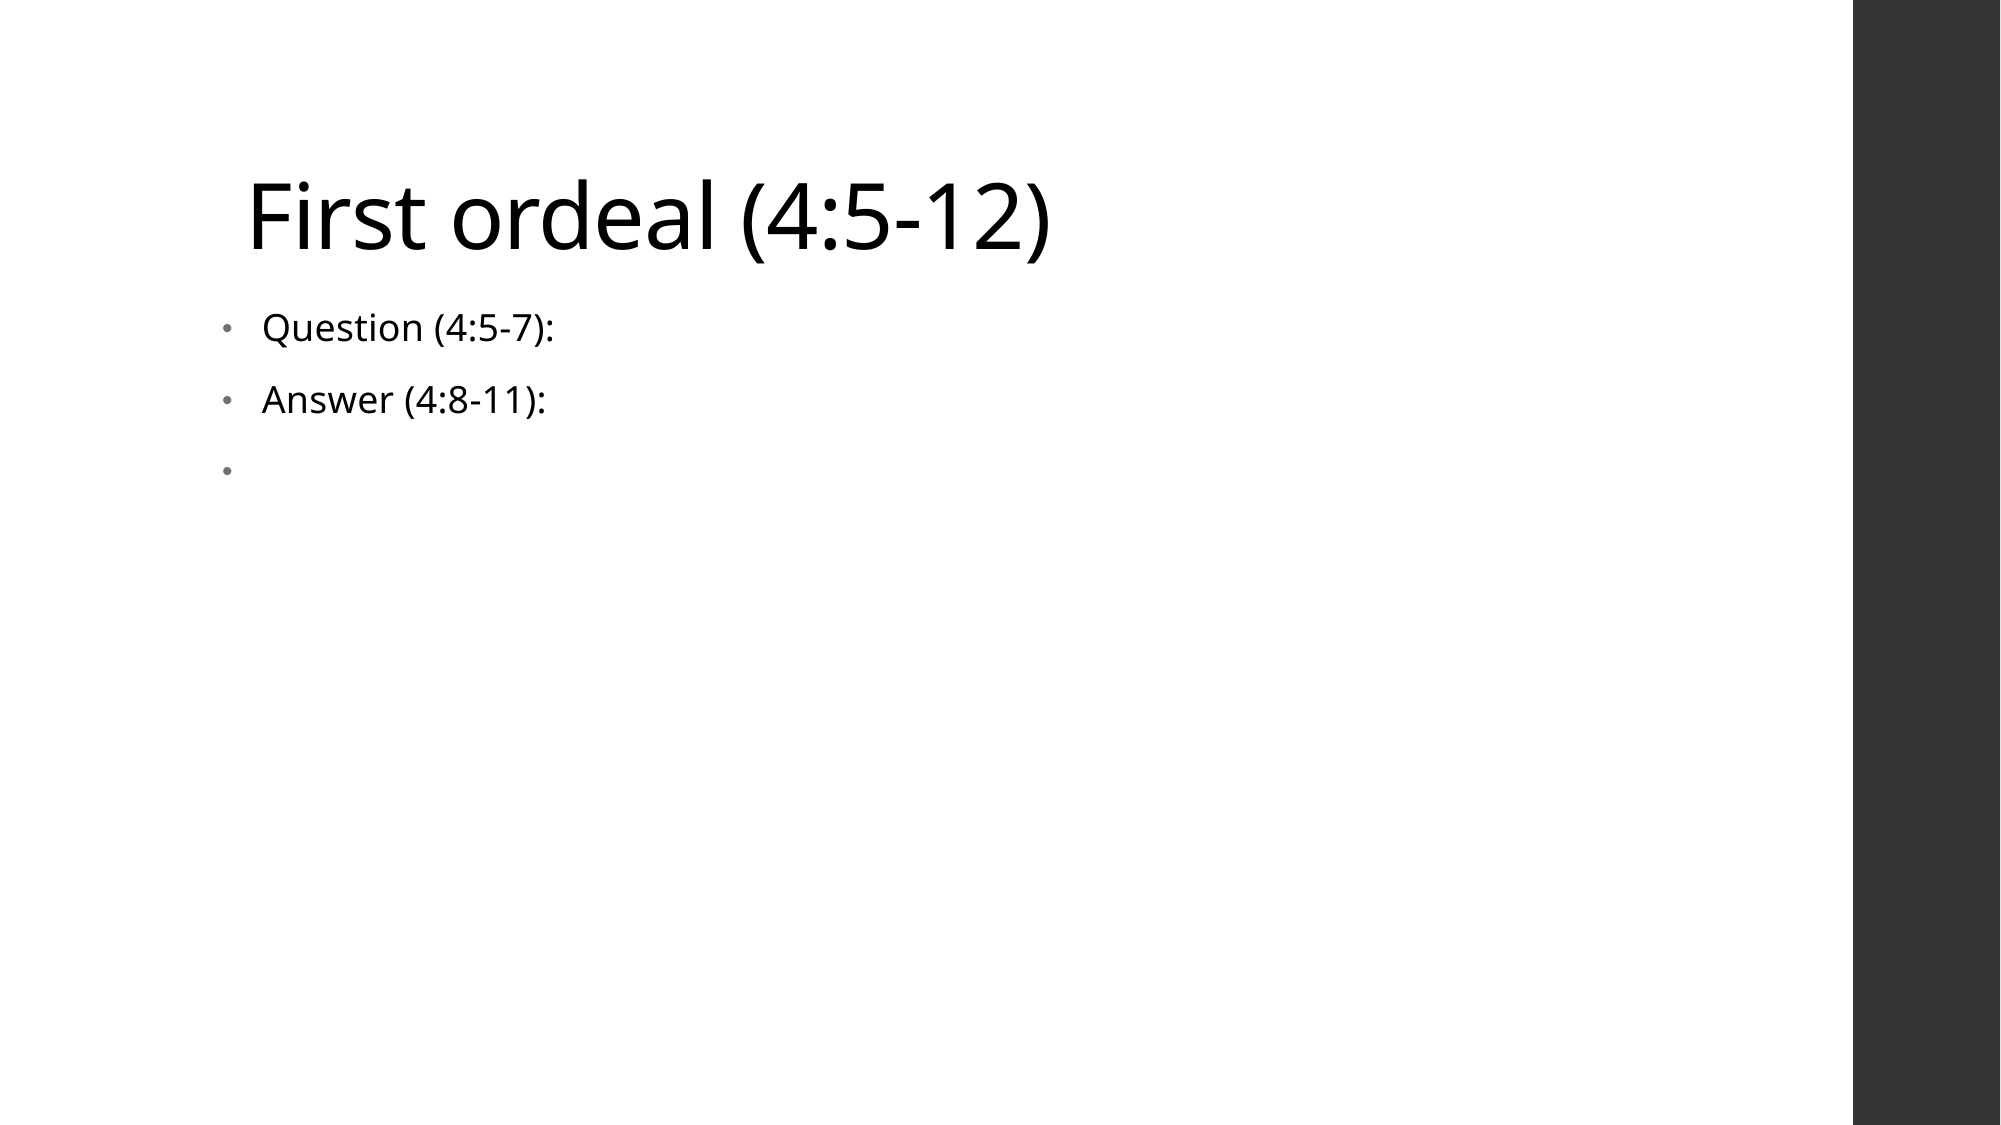

# First ordeal (4:5-12)
 Question (4:5-7):
 Answer (4:8-11):